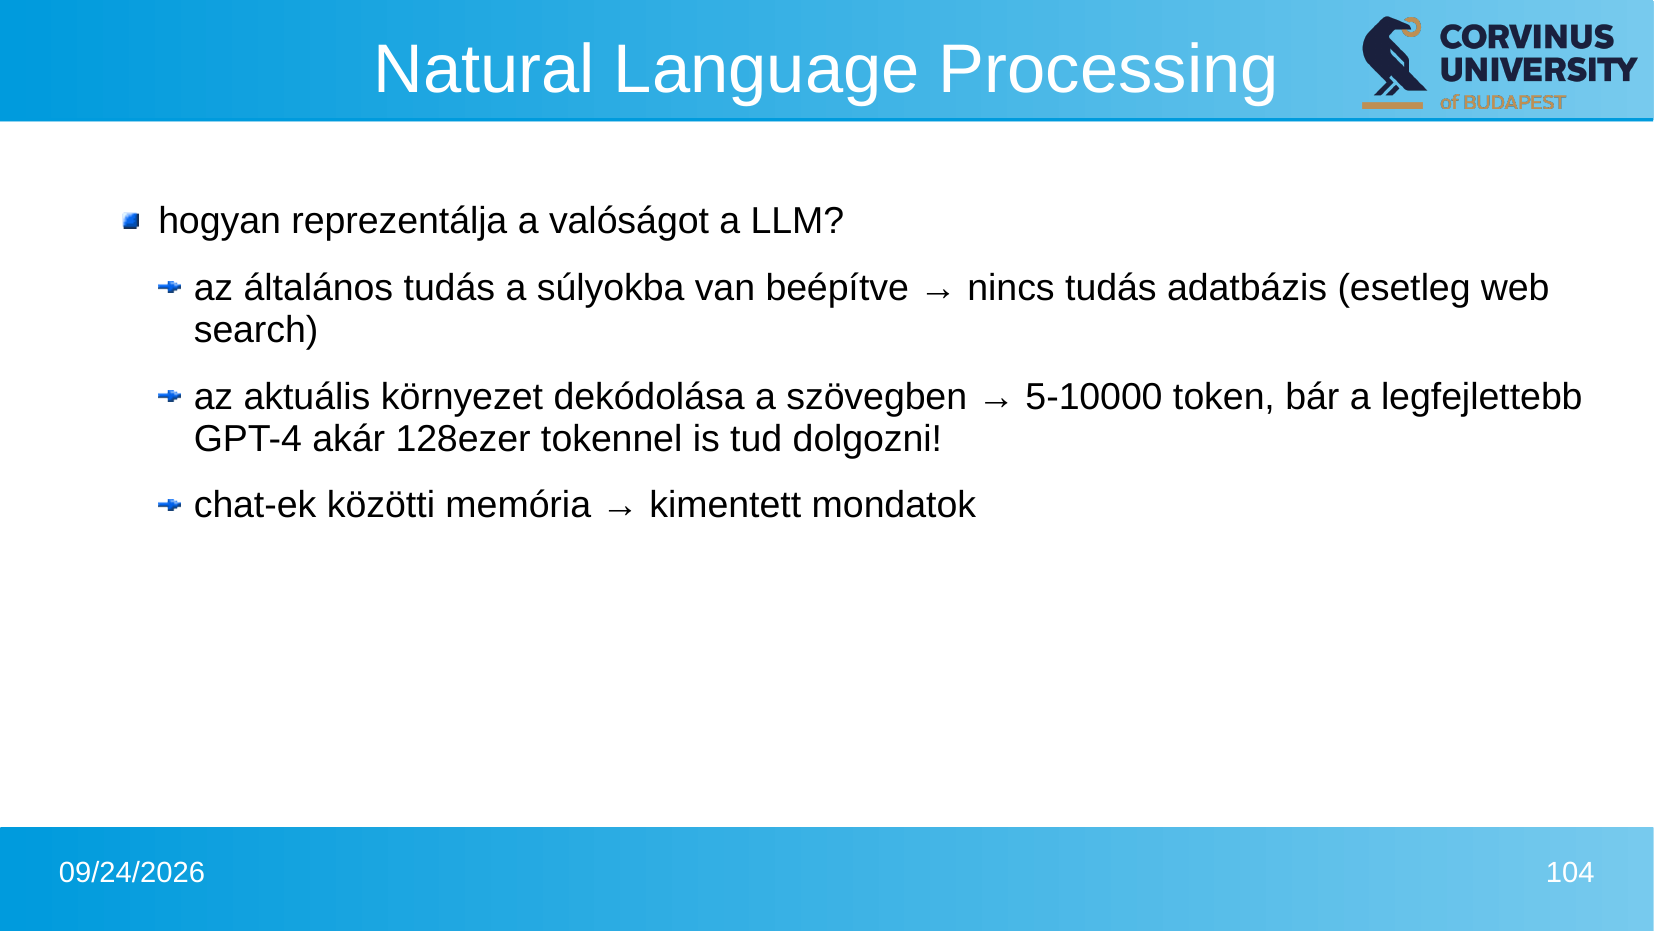

# Natural Language Processing
hogyan reprezentálja a valóságot a LLM?
az általános tudás a súlyokba van beépítve → nincs tudás adatbázis (esetleg web search)
az aktuális környezet dekódolása a szövegben → 5-10000 token, bár a legfejlettebb GPT-4 akár 128ezer tokennel is tud dolgozni!
chat-ek közötti memória → kimentett mondatok
104